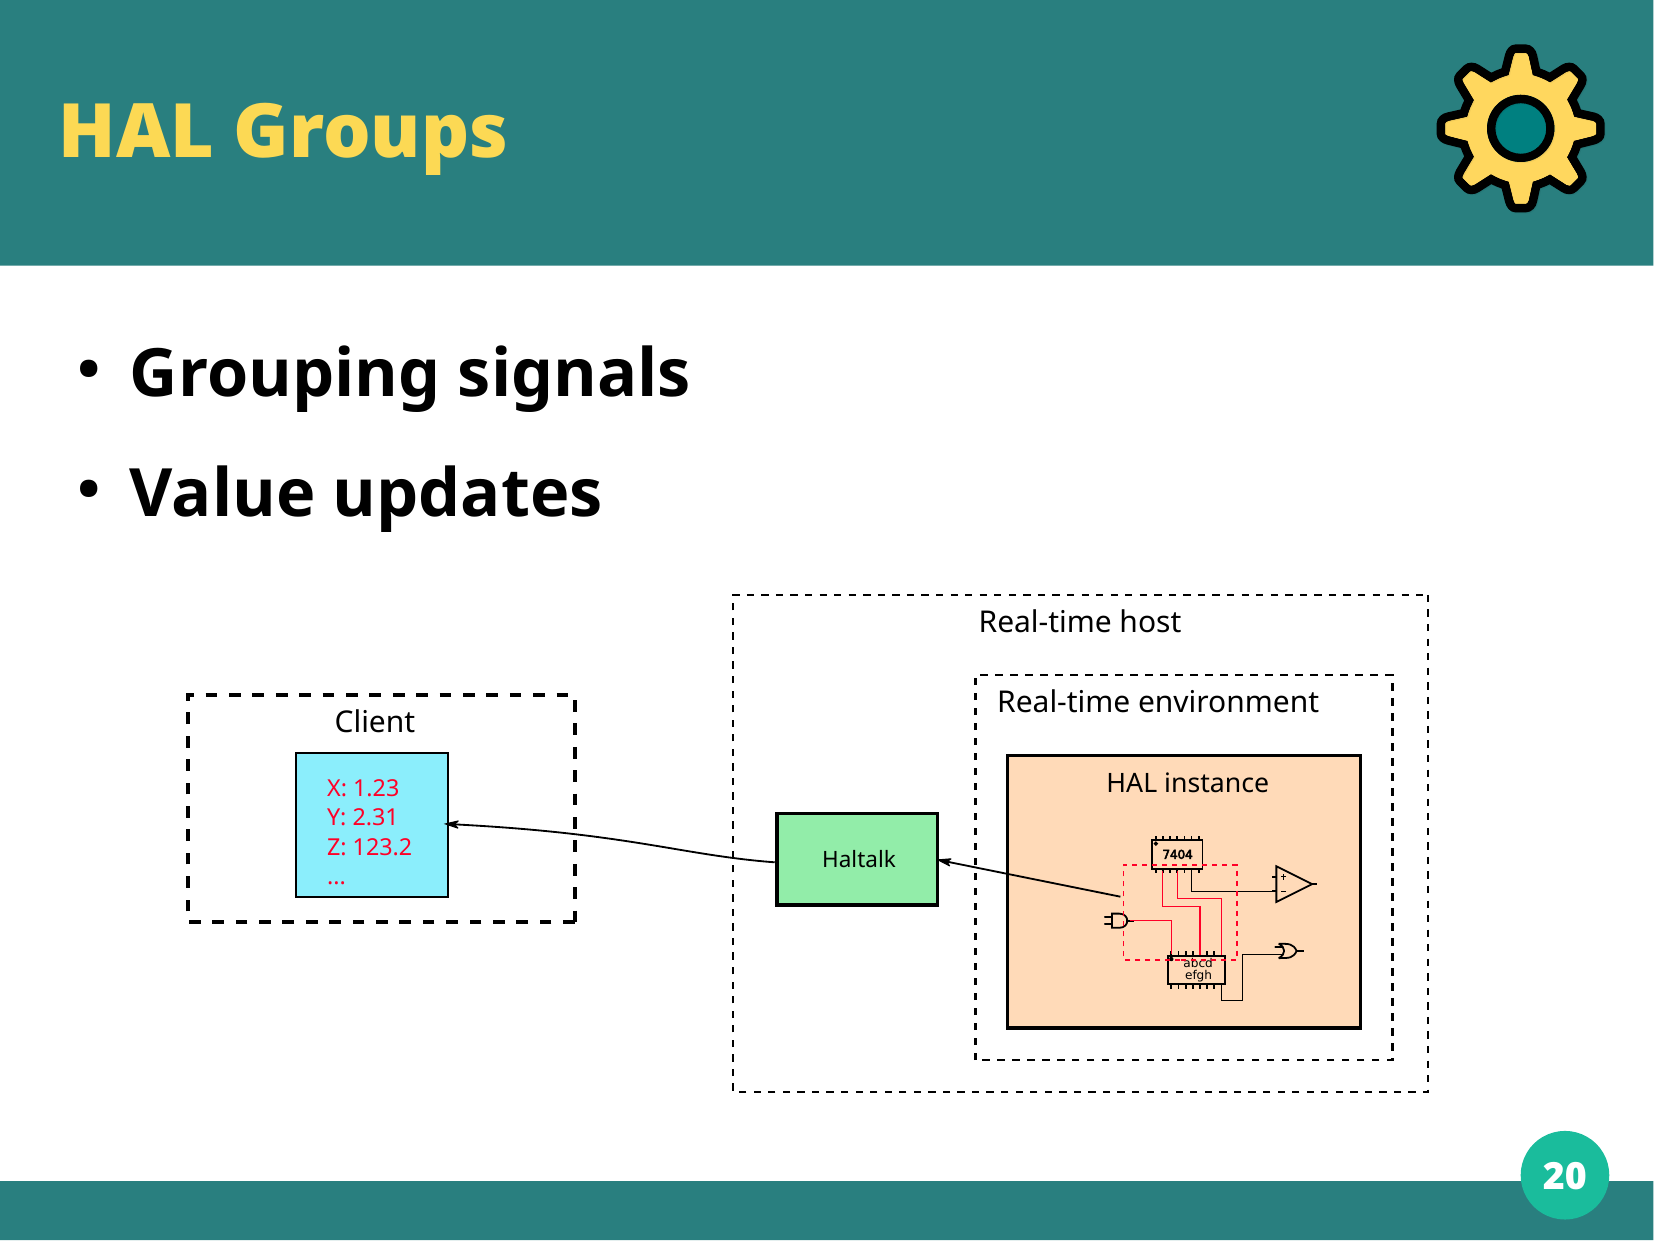

# HAL Groups
Grouping signals
Value updates
20